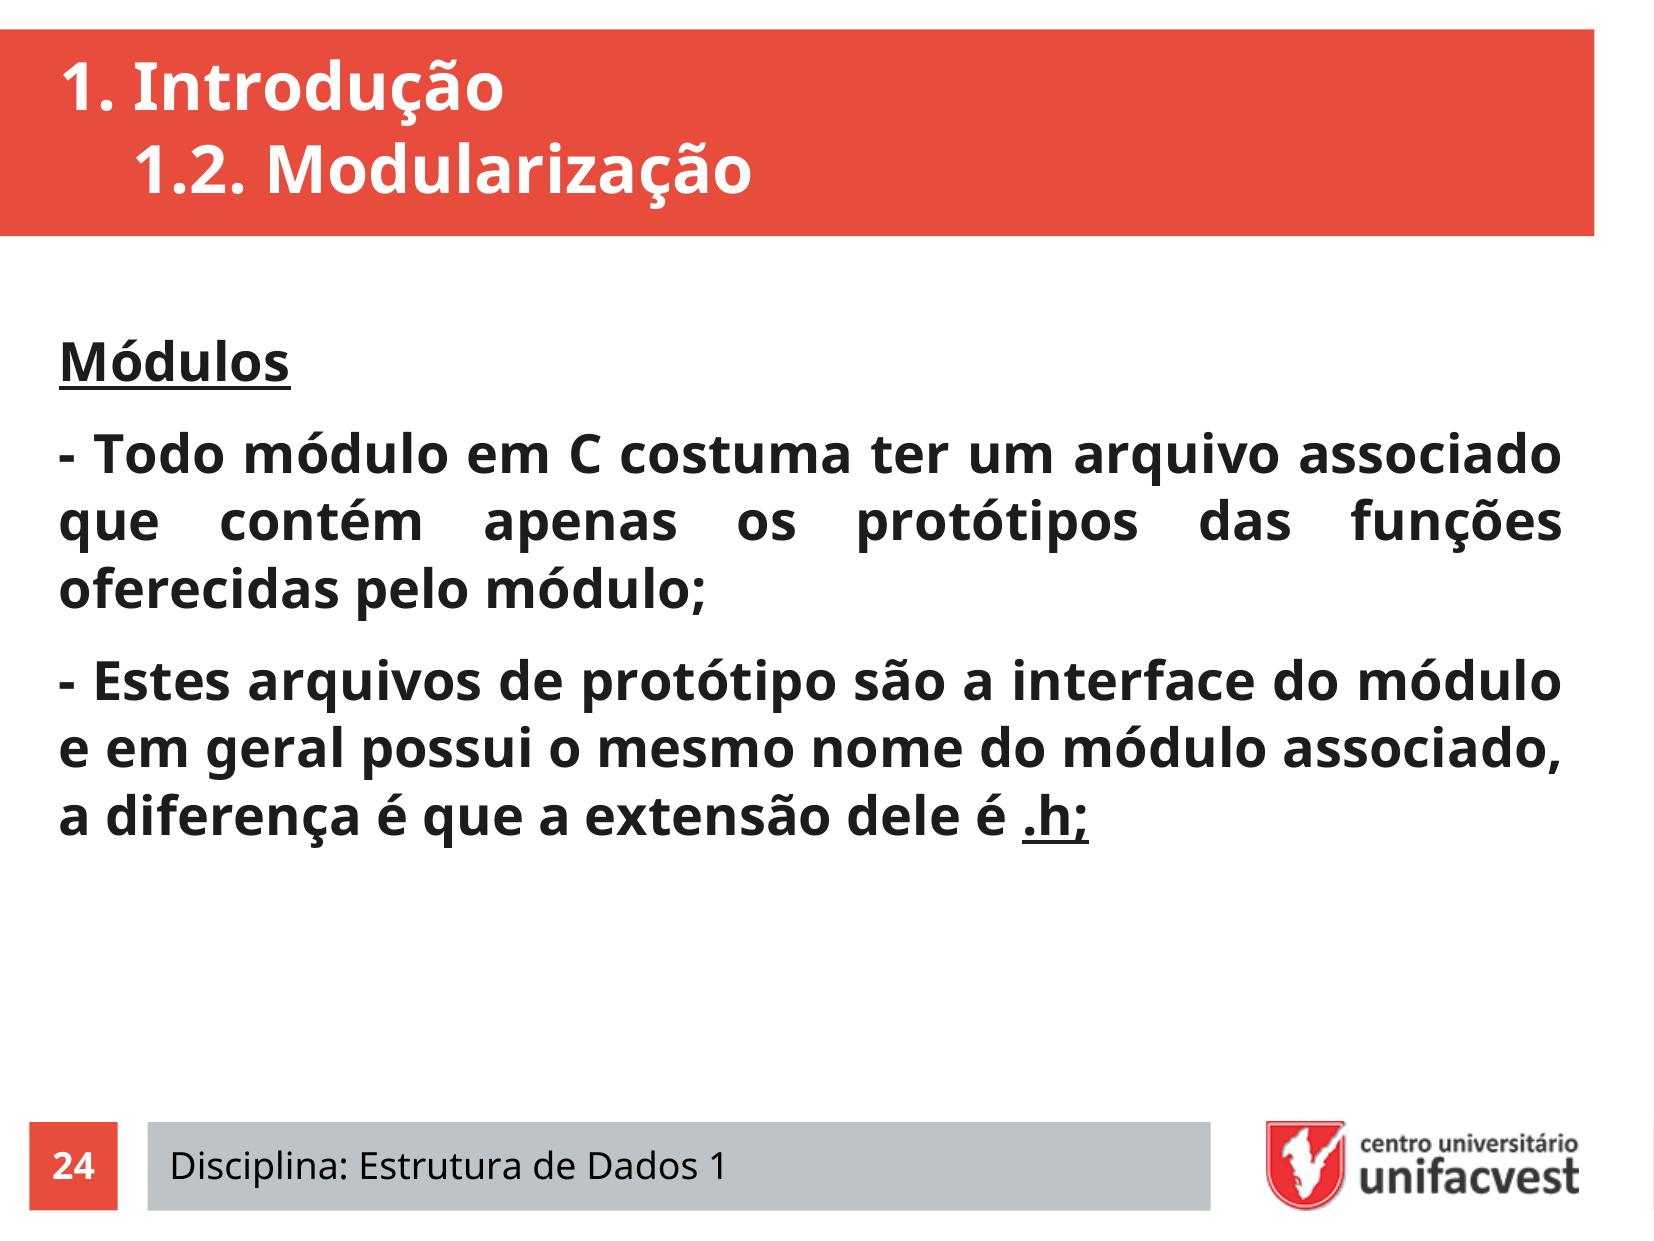

# 1. Introdução 1.2. Modularização
Módulos
- Todo módulo em C costuma ter um arquivo associado que contém apenas os protótipos das funções oferecidas pelo módulo;
- Estes arquivos de protótipo são a interface do módulo e em geral possui o mesmo nome do módulo associado, a diferença é que a extensão dele é .h;
24
Disciplina: Estrutura de Dados 1